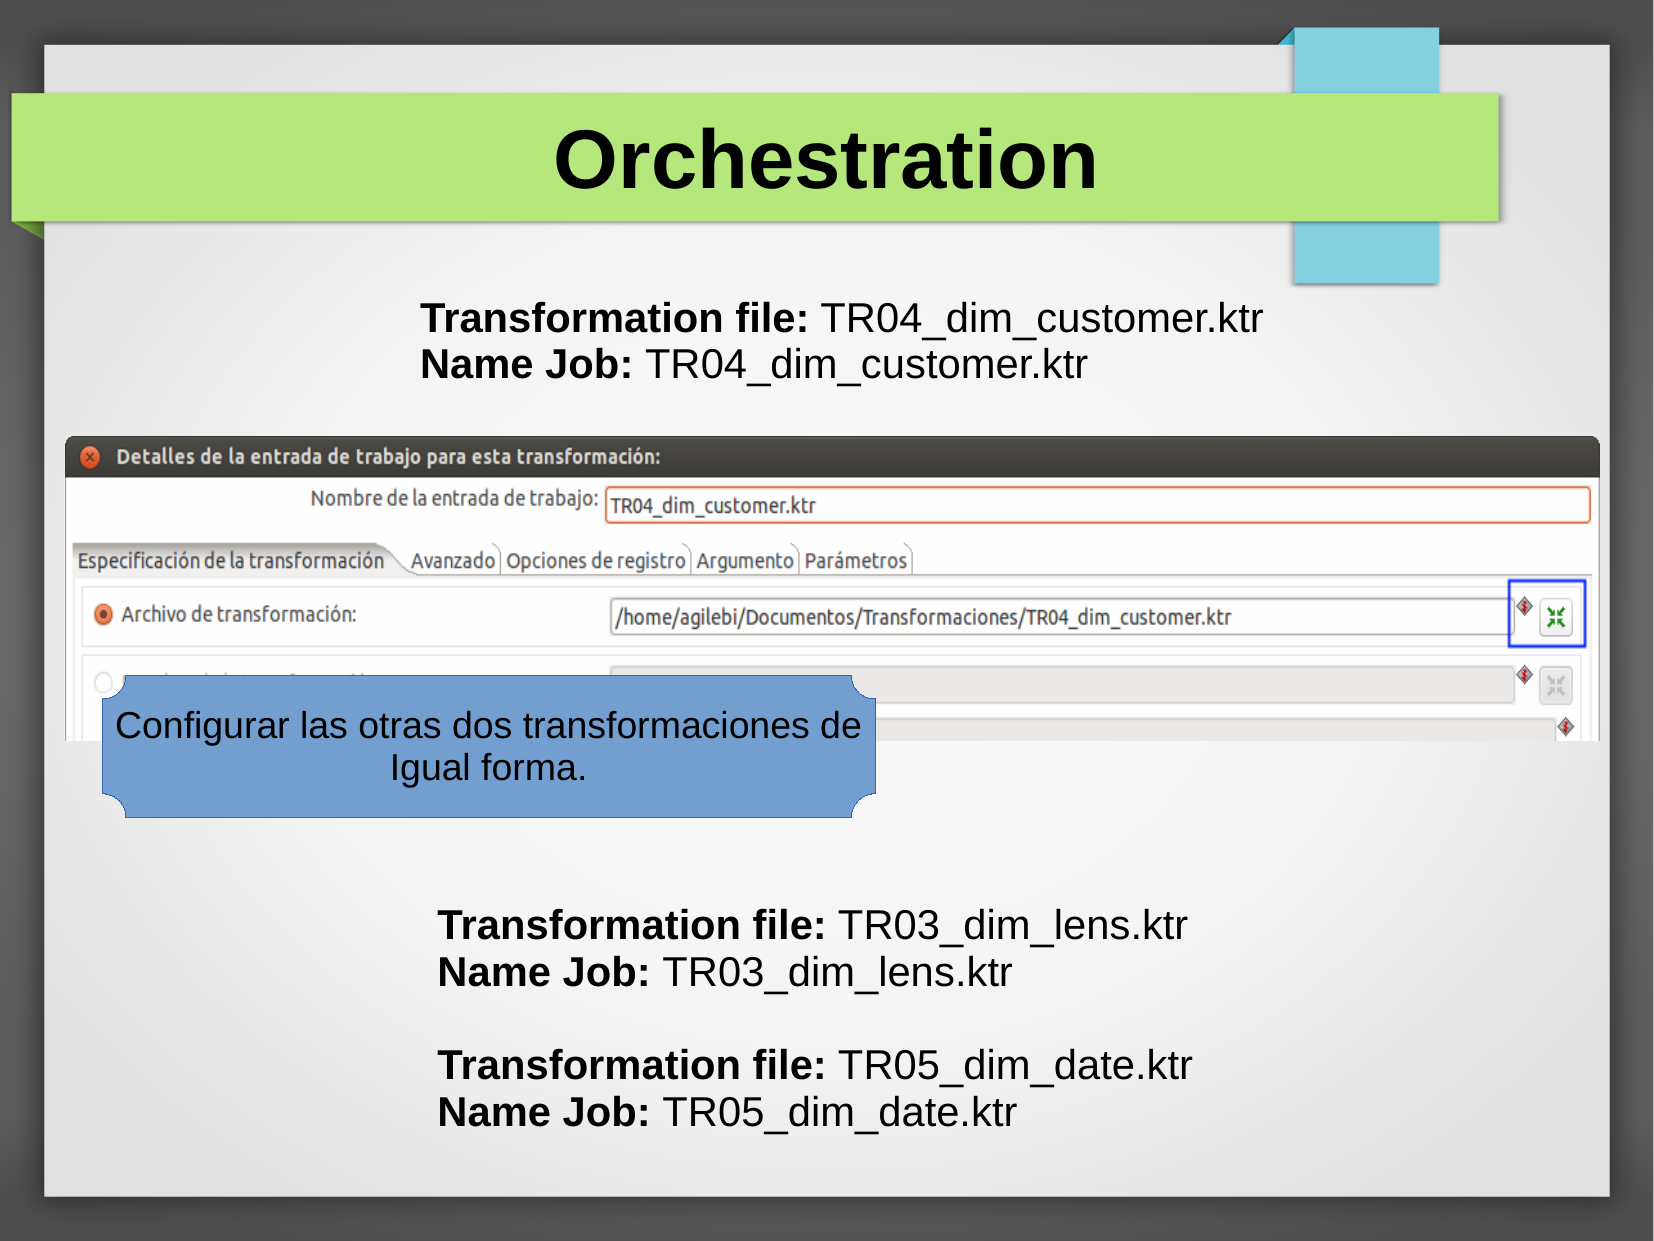

# Orchestration
Transformation file: TR04_dim_customer.ktr
Name Job: TR04_dim_customer.ktr
Configurar las otras dos transformaciones de
Igual forma.
Transformation file: TR03_dim_lens.ktr Name Job: TR03_dim_lens.ktr
Transformation file: TR05_dim_date.ktr Name Job: TR05_dim_date.ktr